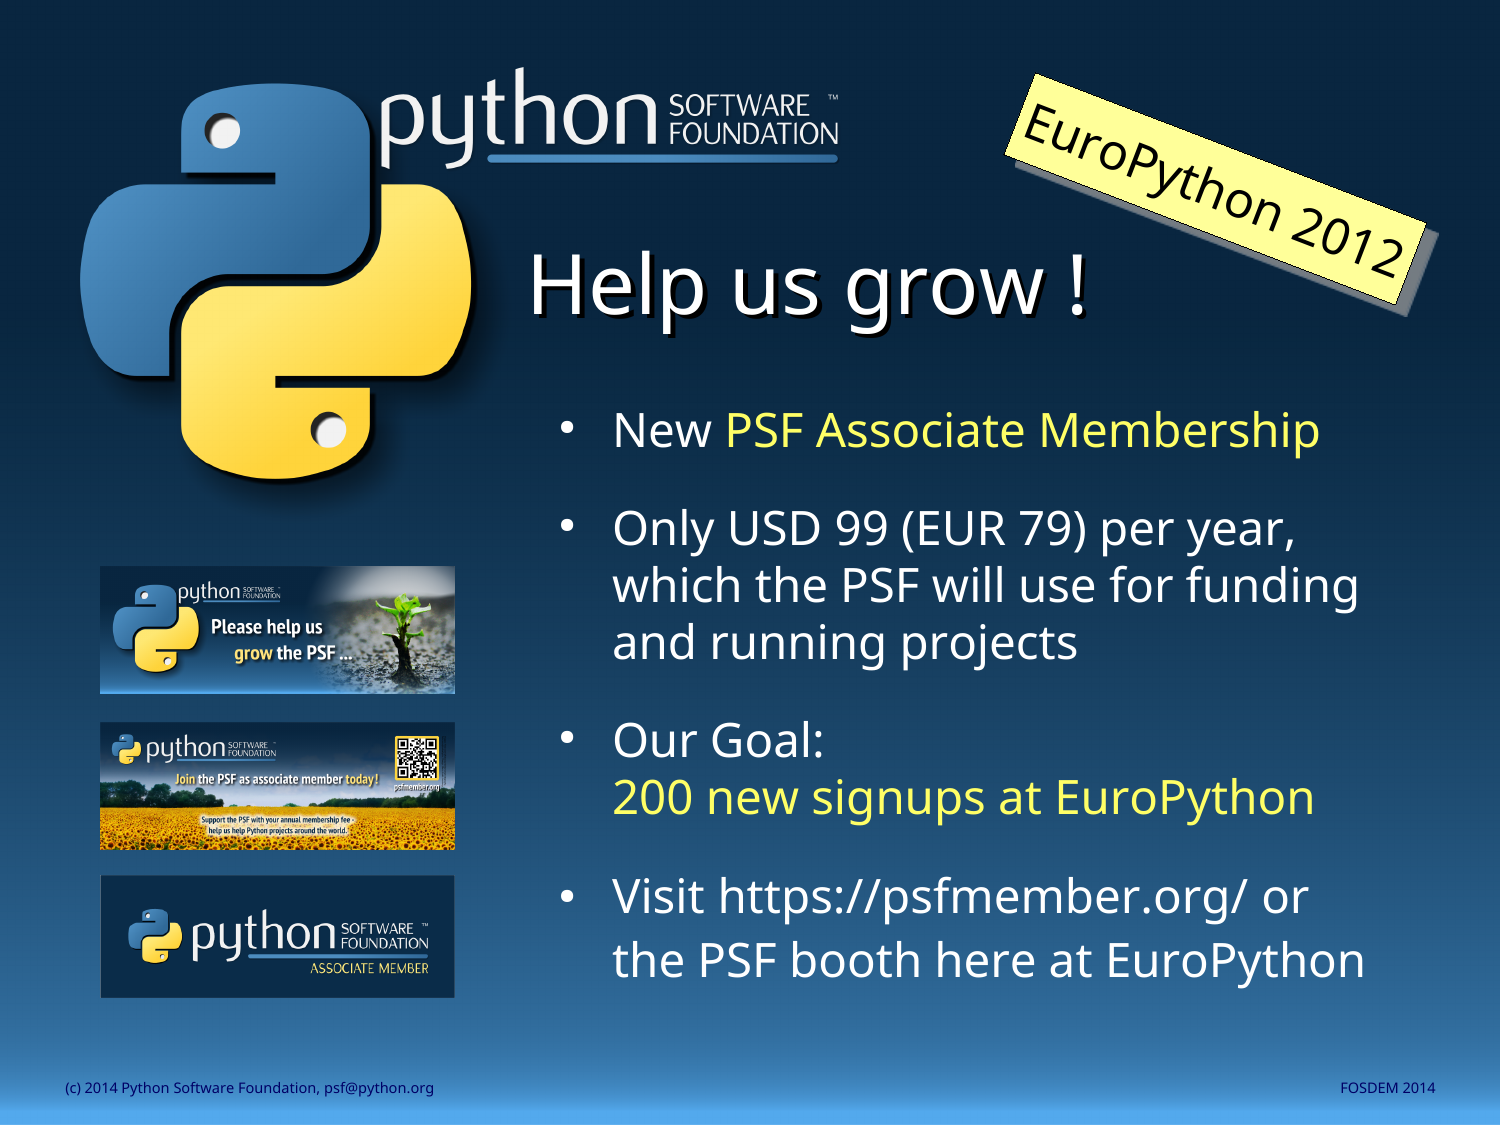

EuroPython 2012
# Help us grow !
New PSF Associate Membership
Only USD 99 (EUR 79) per year,
which the PSF will use for funding and running projects
Our Goal:
200 new signups at EuroPython
Visit https://psfmember.org/ or
the PSF booth here at EuroPython